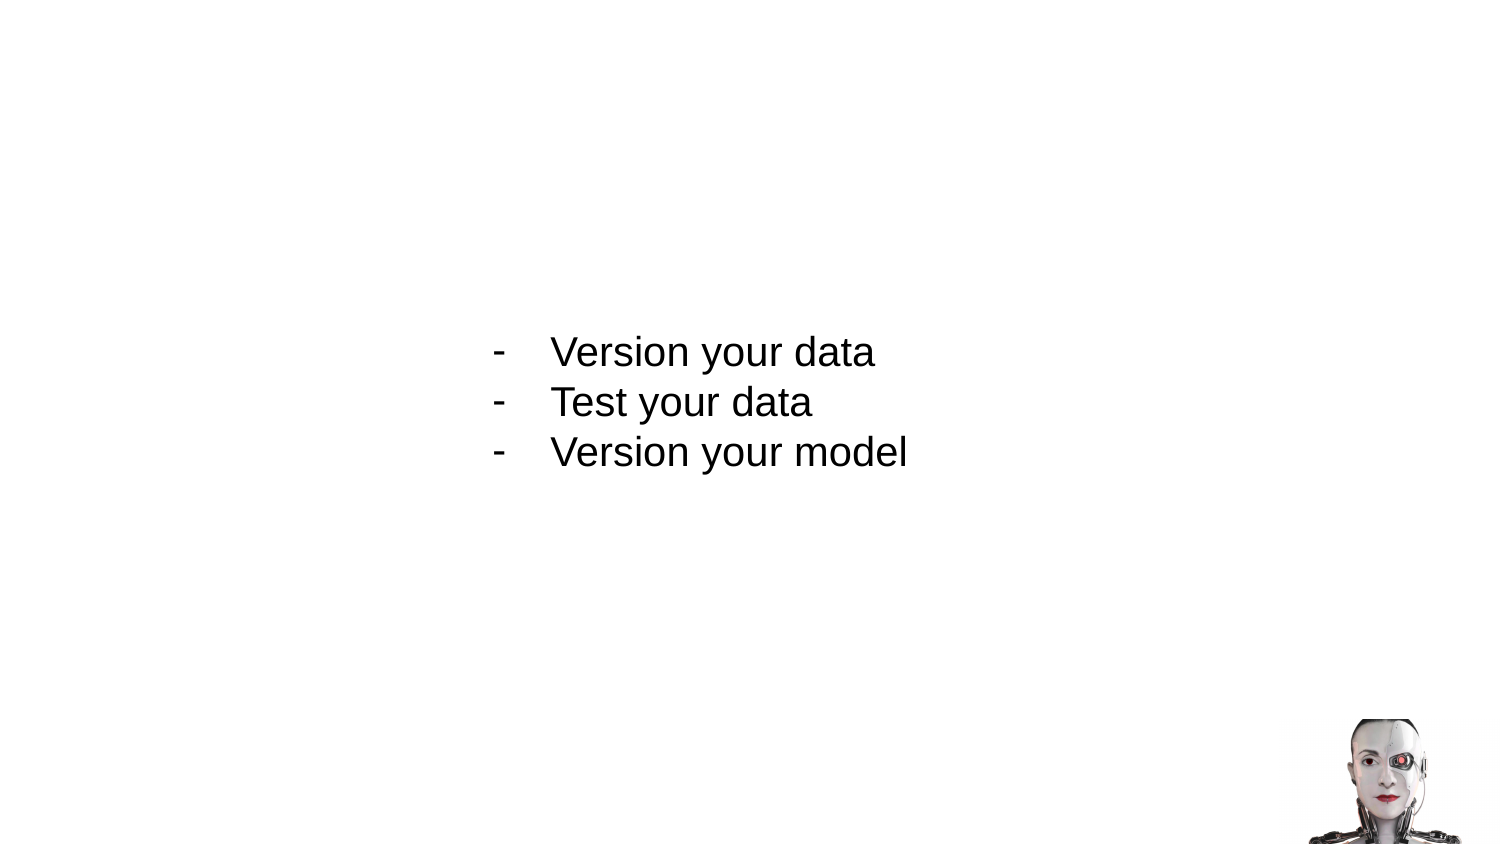

Version your data
Test your data
Version your model